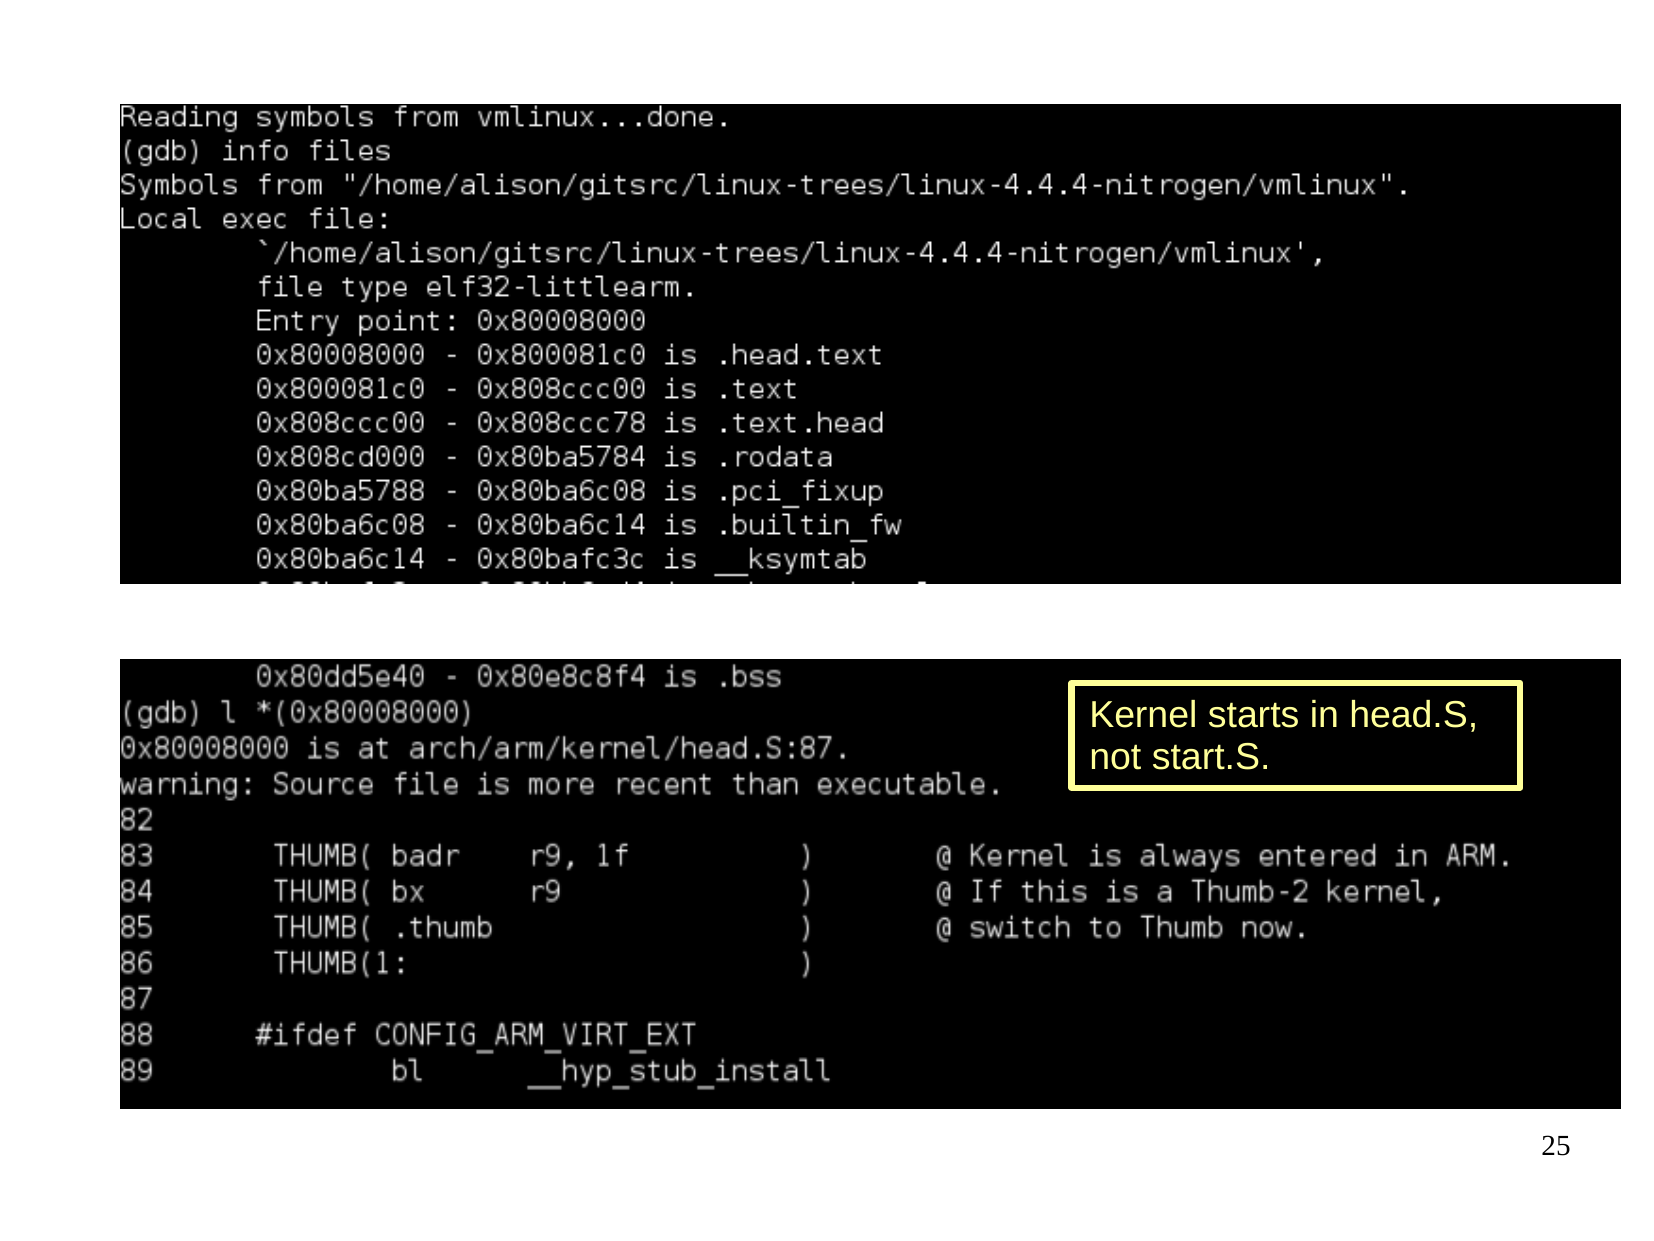

Kernel starts in head.S,
not start.S.
25